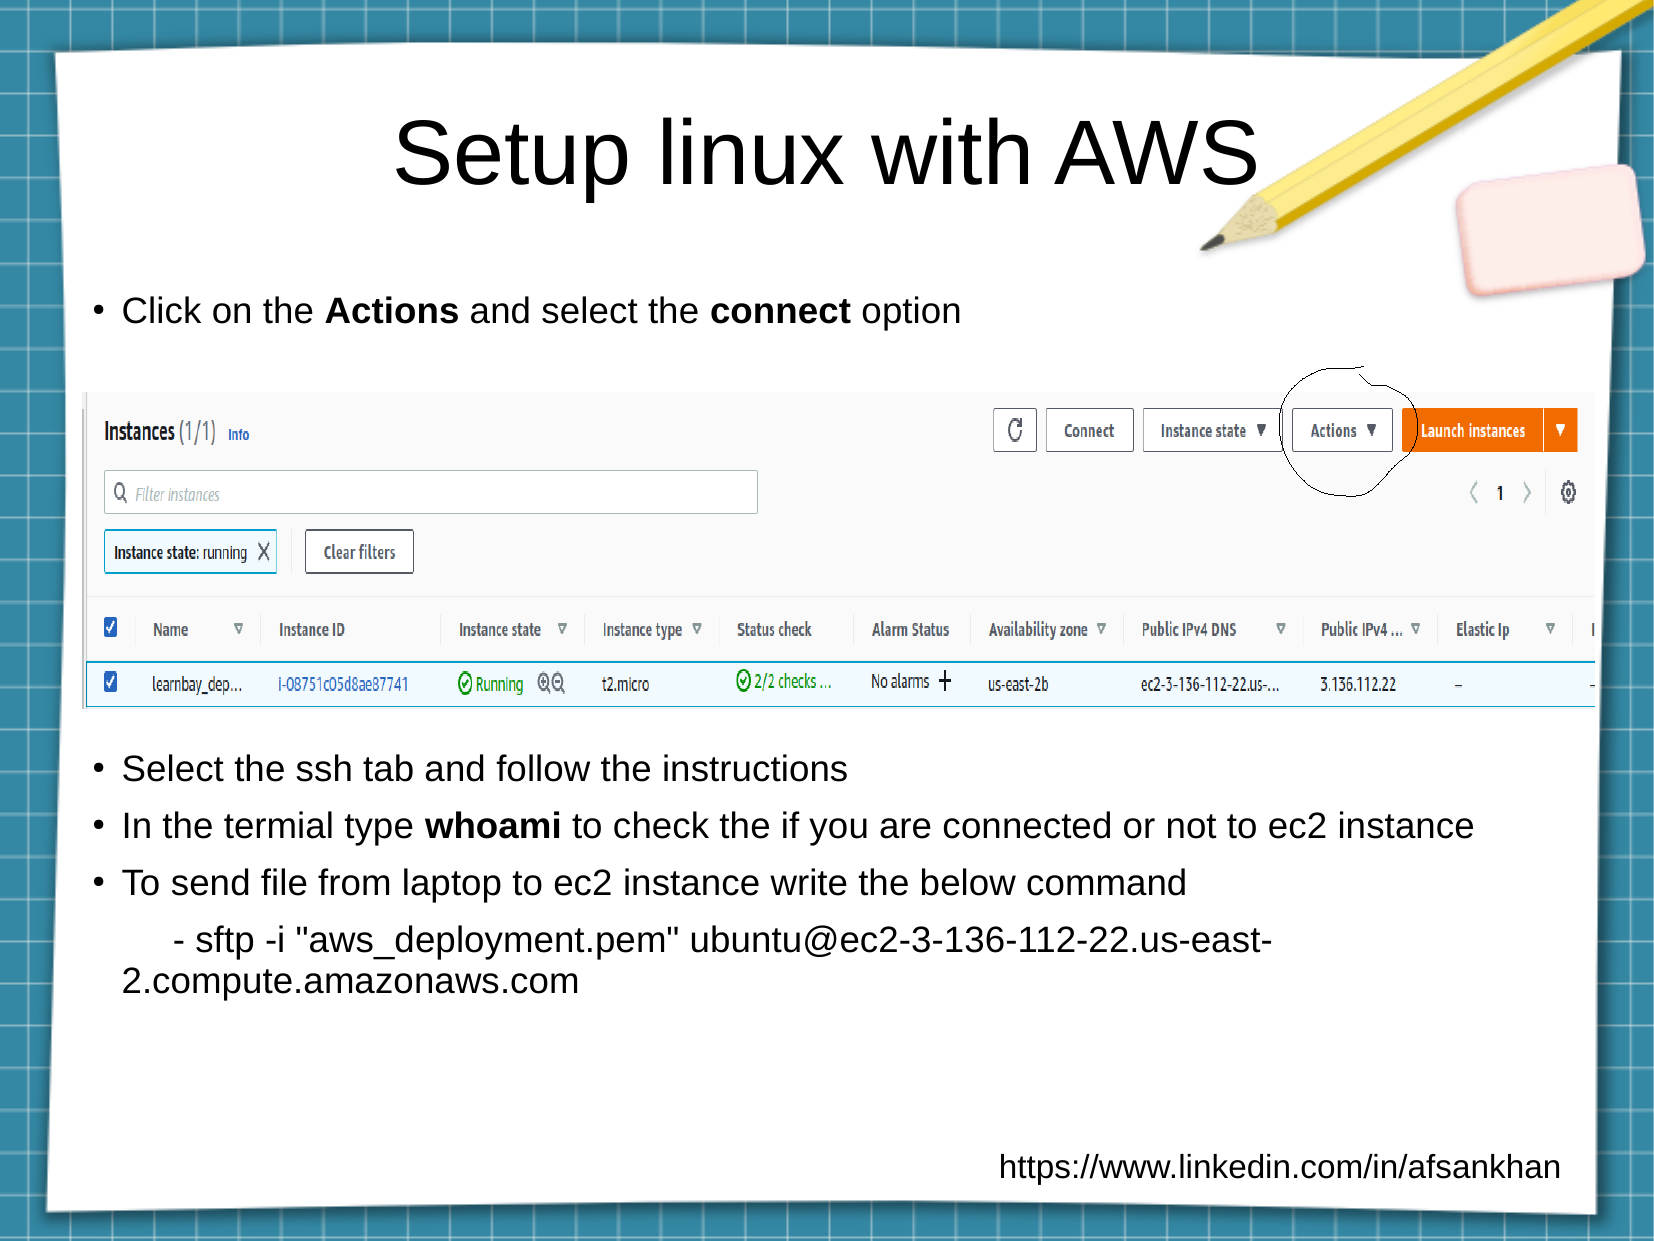

# Setup linux with AWS
Click on the Actions and select the connect option
Select the ssh tab and follow the instructions
In the termial type whoami to check the if you are connected or not to ec2 instance
To send file from laptop to ec2 instance write the below command
 - sftp -i "aws_deployment.pem" ubuntu@ec2-3-136-112-22.us-east-2.compute.amazonaws.com
https://www.linkedin.com/in/afsankhan